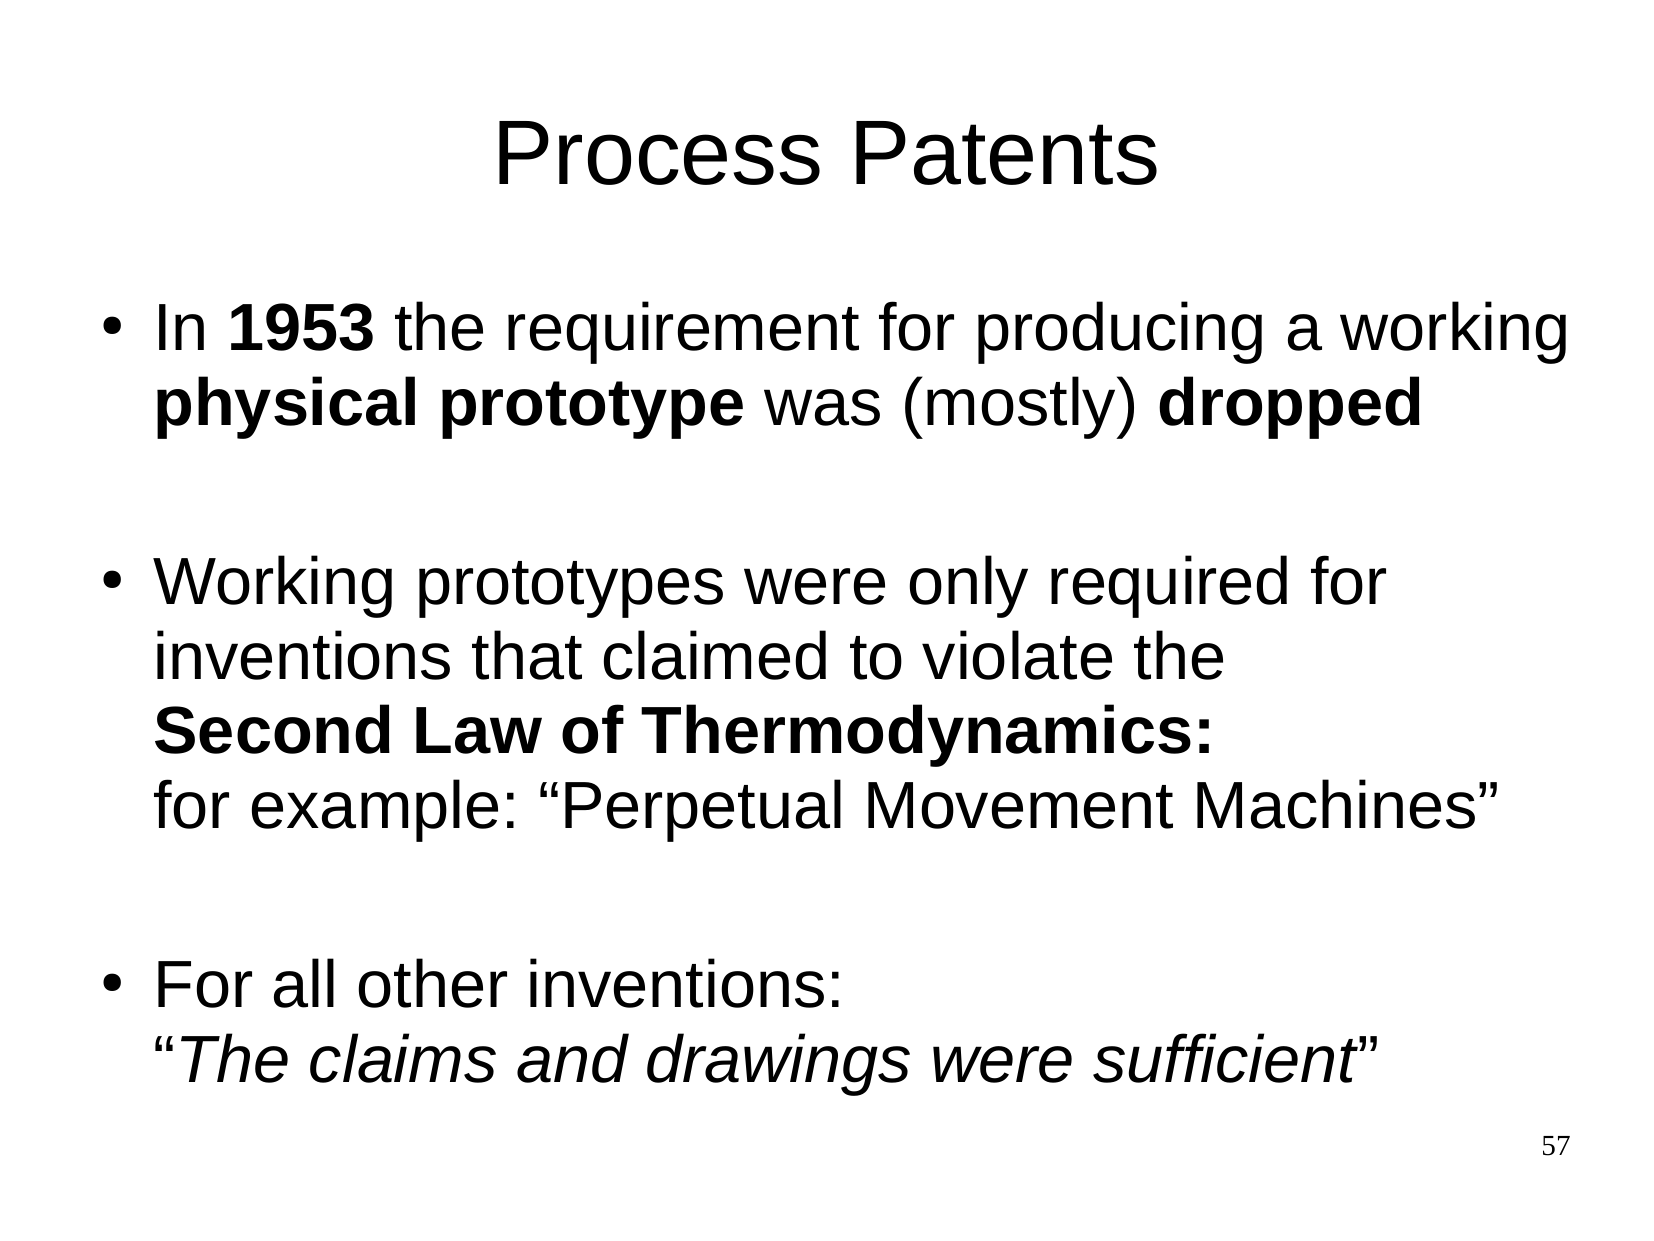

# Process Patents
In 1953 the requirement for producing a working physical prototype was (mostly) dropped
Working prototypes were only required for inventions that claimed to violate the
Second Law of Thermodynamics:
for example: “Perpetual Movement Machines”
For all other inventions:
“The claims and drawings were sufficient”
57